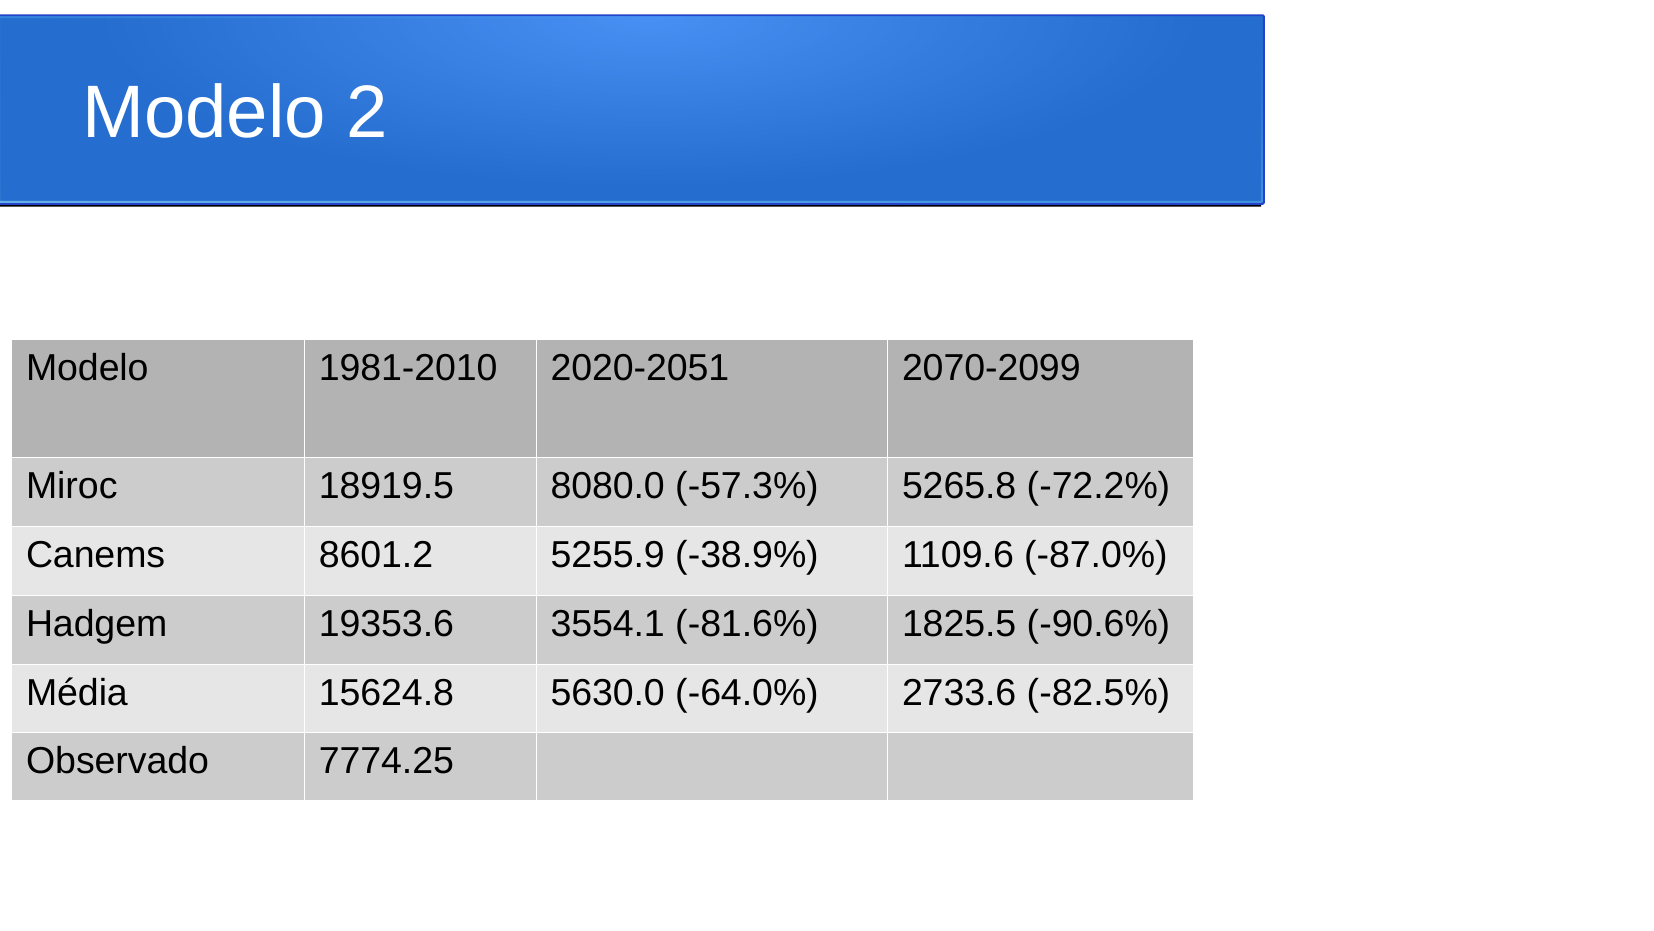

# Modelo 2
| Modelo | 1981-2010 | 2020-2051 | 2070-2099 |
| --- | --- | --- | --- |
| Miroc | 18919.5 | 8080.0 (-57.3%) | 5265.8 (-72.2%) |
| Canems | 8601.2 | 5255.9 (-38.9%) | 1109.6 (-87.0%) |
| Hadgem | 19353.6 | 3554.1 (-81.6%) | 1825.5 (-90.6%) |
| Média | 15624.8 | 5630.0 (-64.0%) | 2733.6 (-82.5%) |
| Observado | 7774.25 | | |